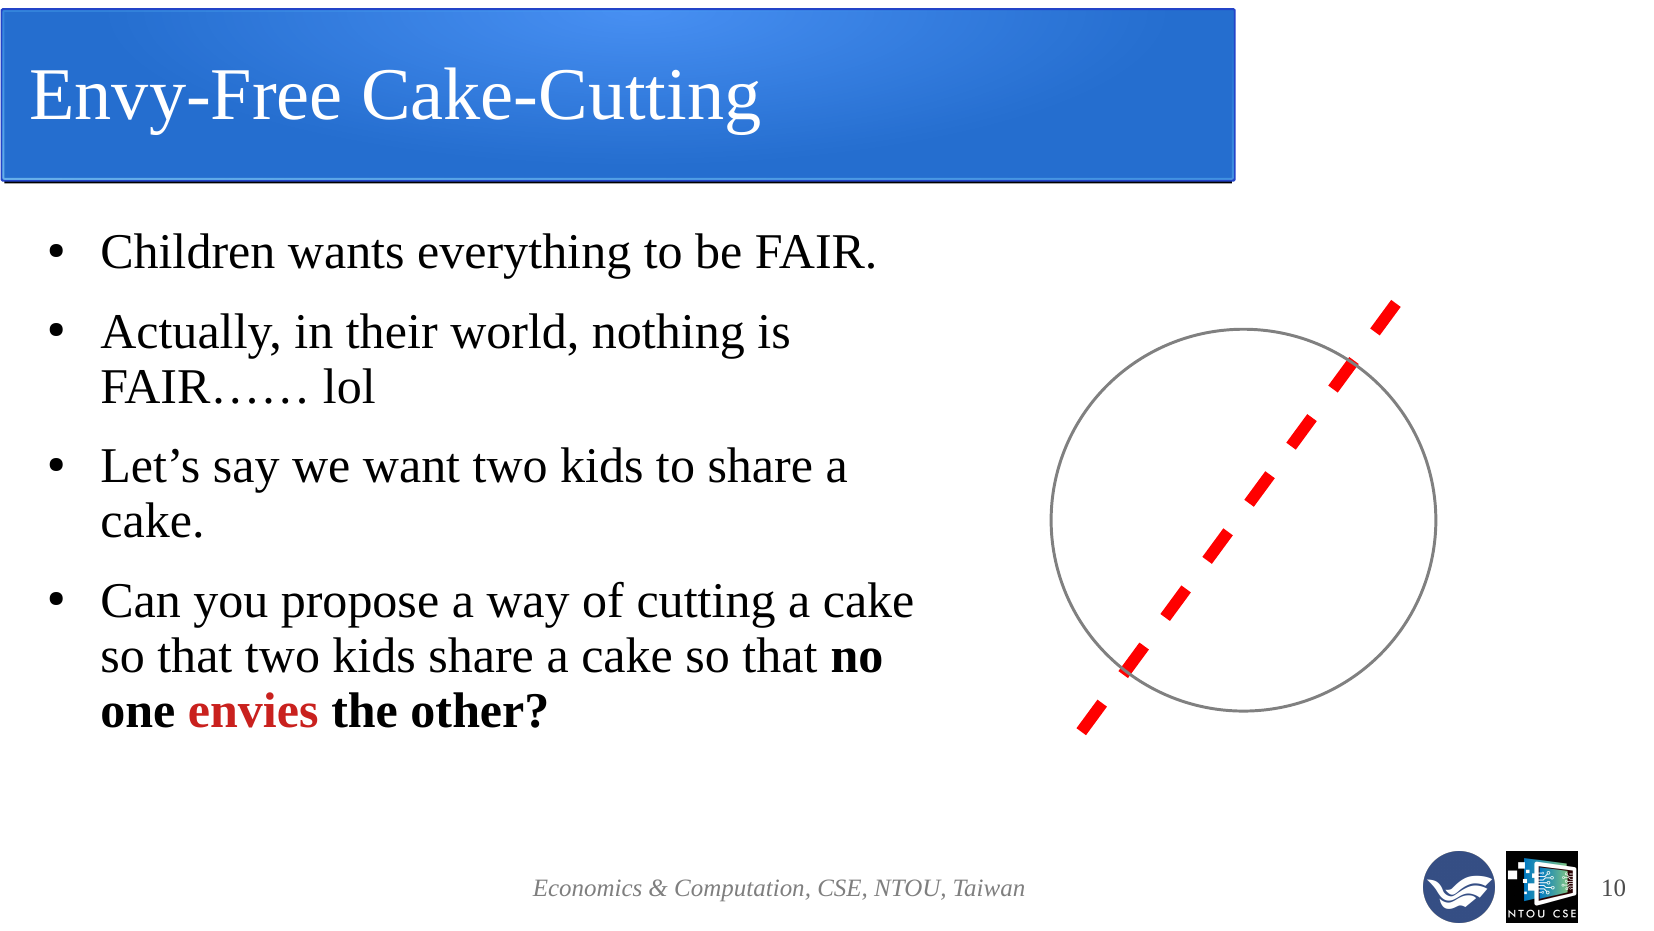

# Envy-Free Cake-Cutting
Children wants everything to be FAIR.
Actually, in their world, nothing is FAIR…… lol
Let’s say we want two kids to share a cake.
Can you propose a way of cutting a cake so that two kids share a cake so that no one envies the other?
Economics & Computation, CSE, NTOU, Taiwan
10